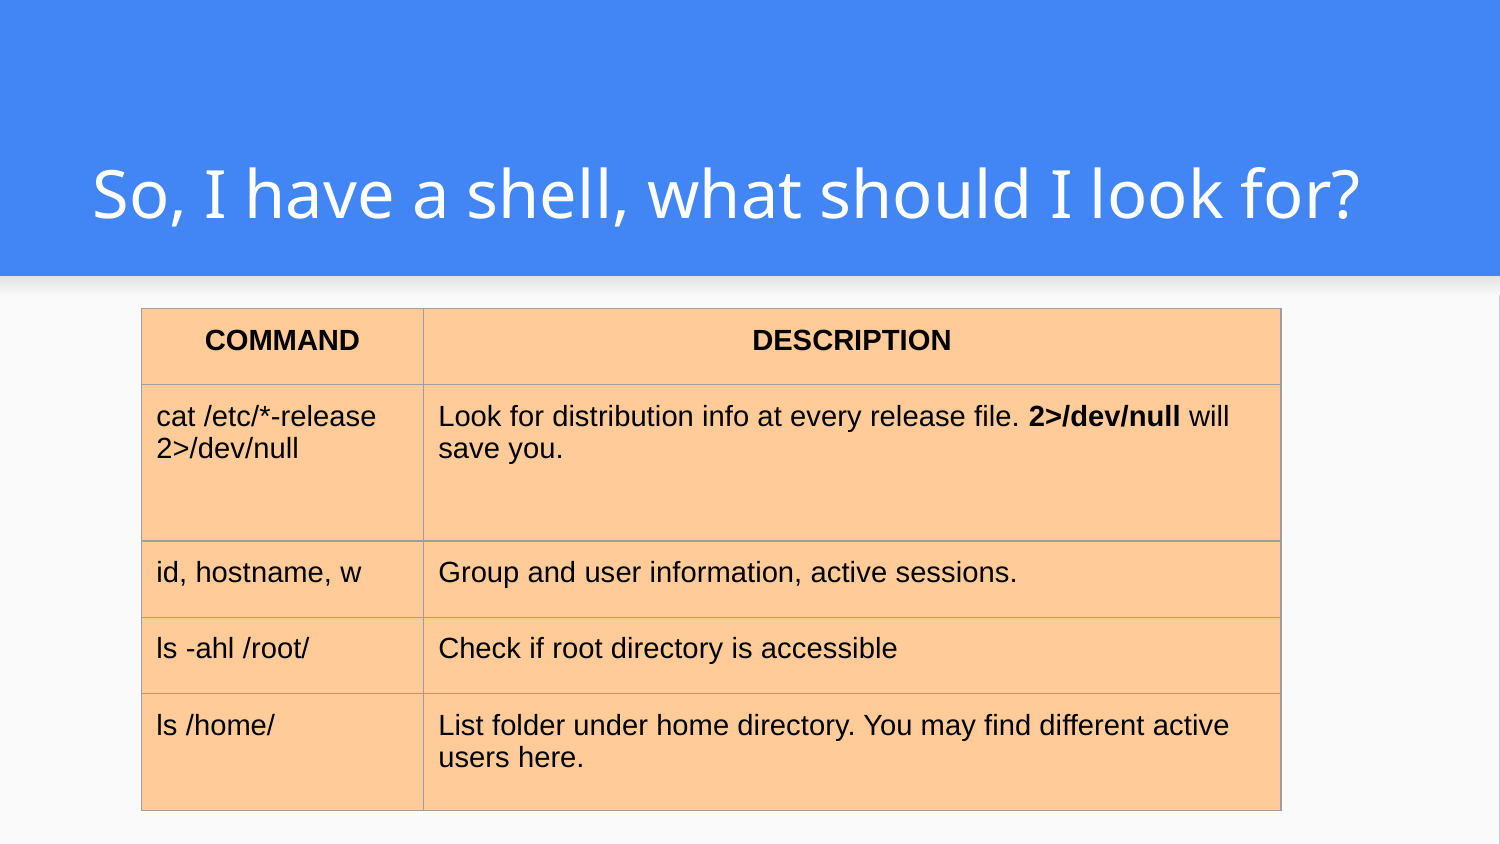

# So, I have a shell, what should I look for?
| COMMAND | DESCRIPTION |
| --- | --- |
| cat /etc/\*-release 2>/dev/null | Look for distribution info at every release file. 2>/dev/null will save you. |
| id, hostname, w | Group and user information, active sessions. |
| ls -ahl /root/ | Check if root directory is accessible |
| ls /home/ | List folder under home directory. You may find different active users here. |